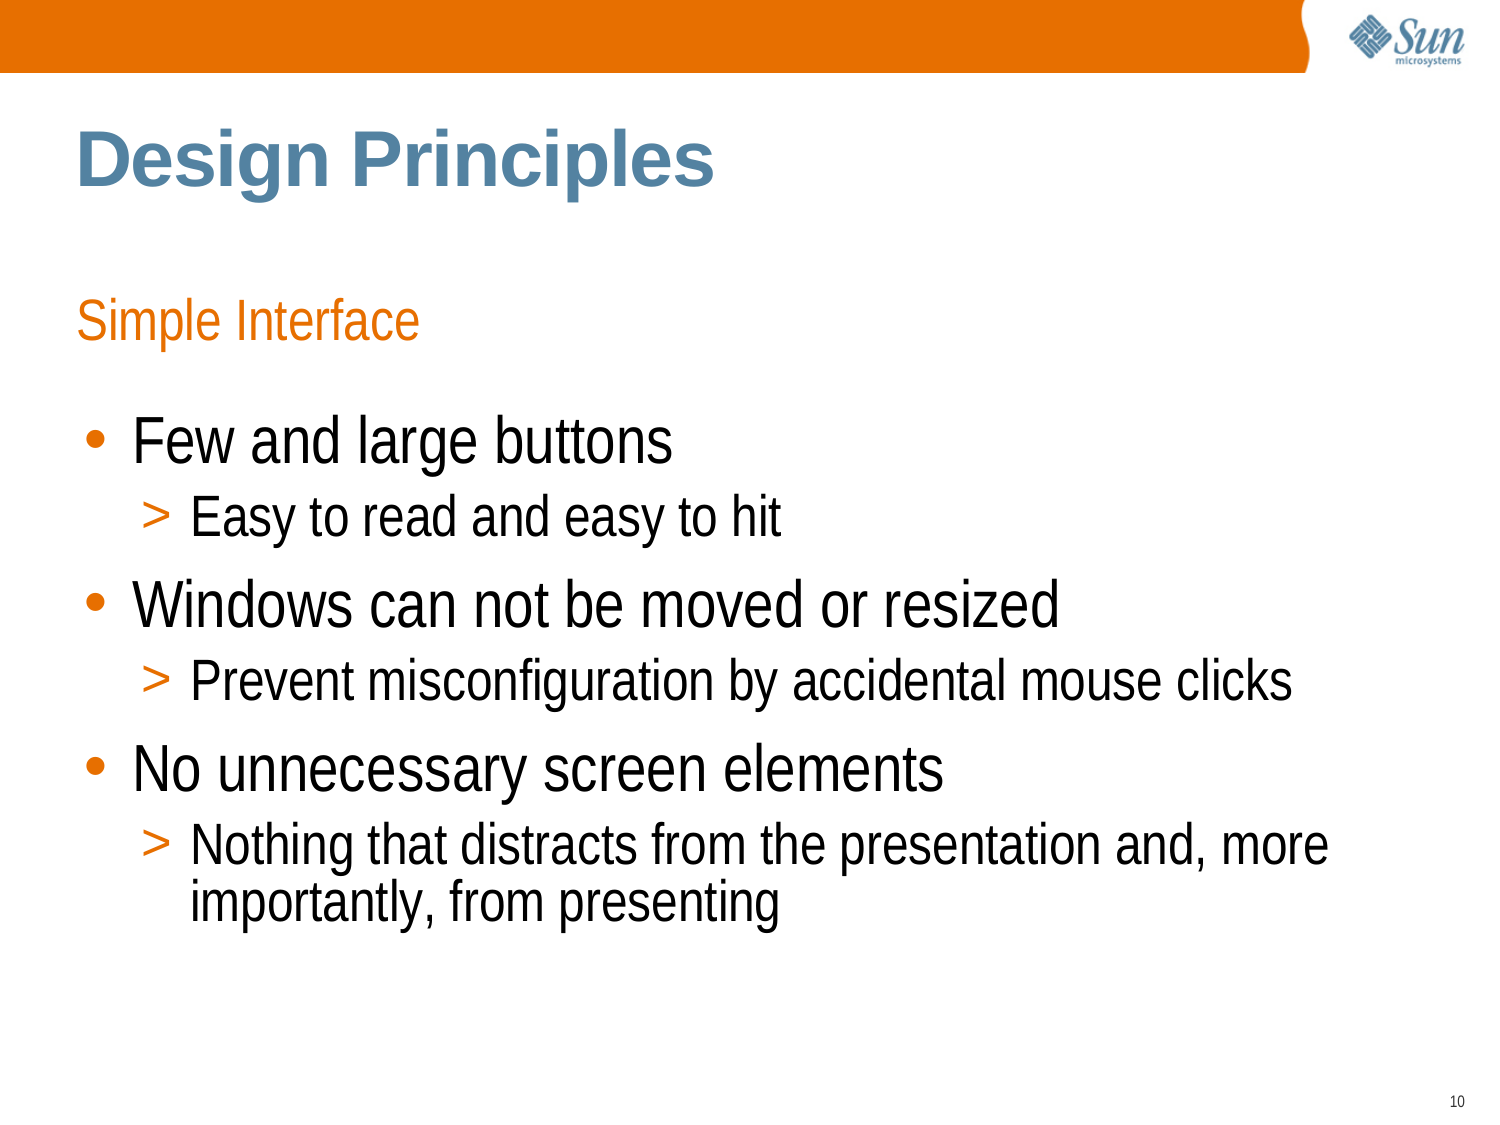

# Design Principles
Simple Interface
Few and large buttons
Easy to read and easy to hit
Windows can not be moved or resized
Prevent misconfiguration by accidental mouse clicks
No unnecessary screen elements
Nothing that distracts from the presentation and, more importantly, from presenting